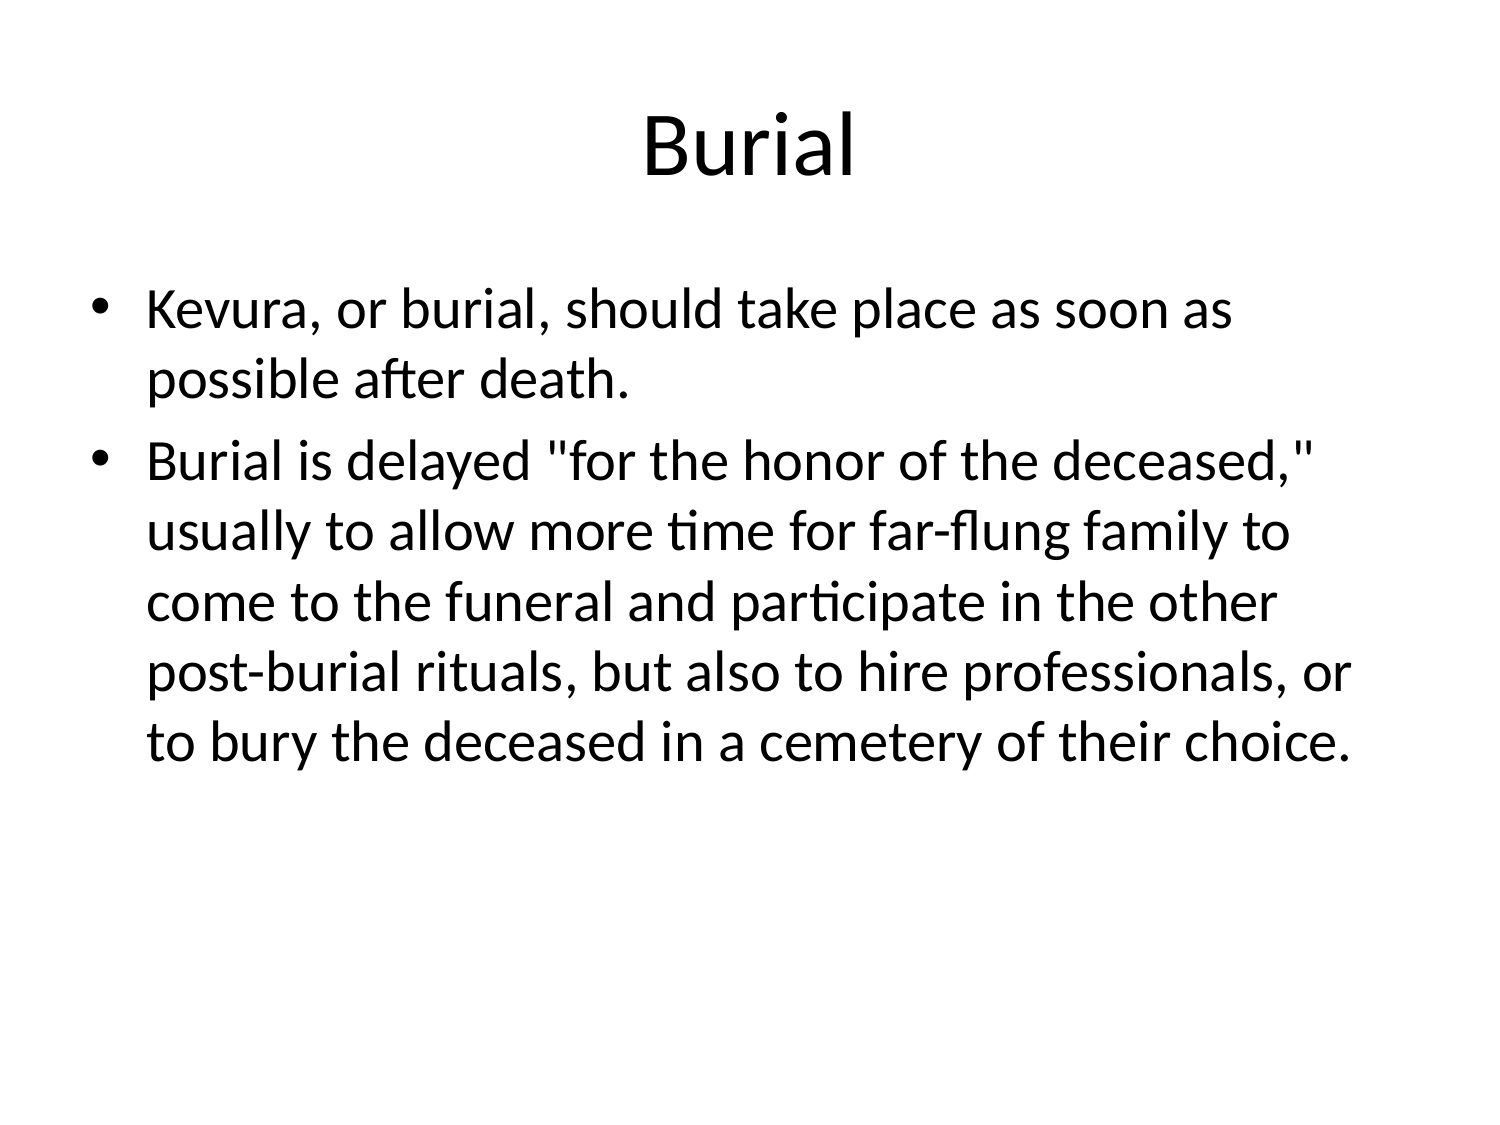

# Burial
Kevura, or burial, should take place as soon as possible after death.
Burial is delayed "for the honor of the deceased," usually to allow more time for far-flung family to come to the funeral and participate in the other post-burial rituals, but also to hire professionals, or to bury the deceased in a cemetery of their choice.